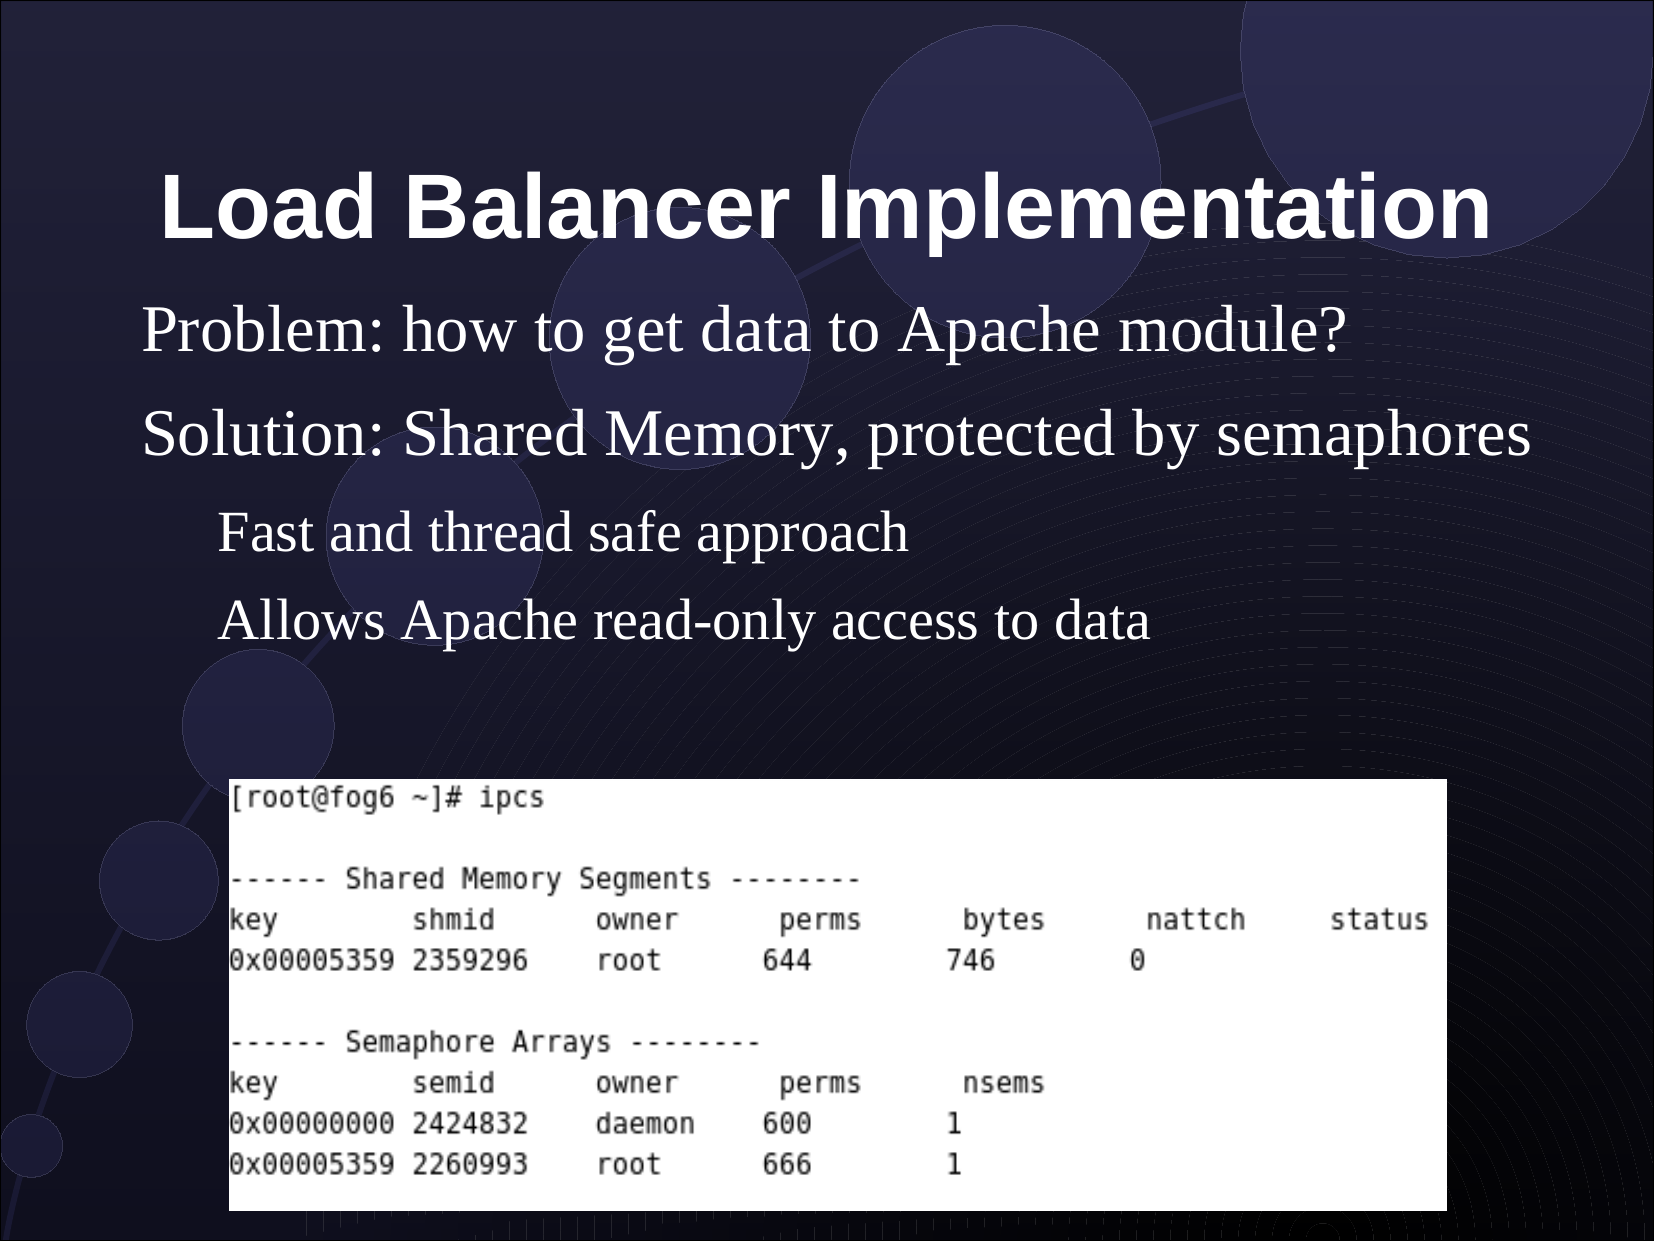

# Load Balancer Implementation
Problem: how to get data to Apache module?
Solution: Shared Memory, protected by semaphores
Fast and thread safe approach
Allows Apache read-only access to data